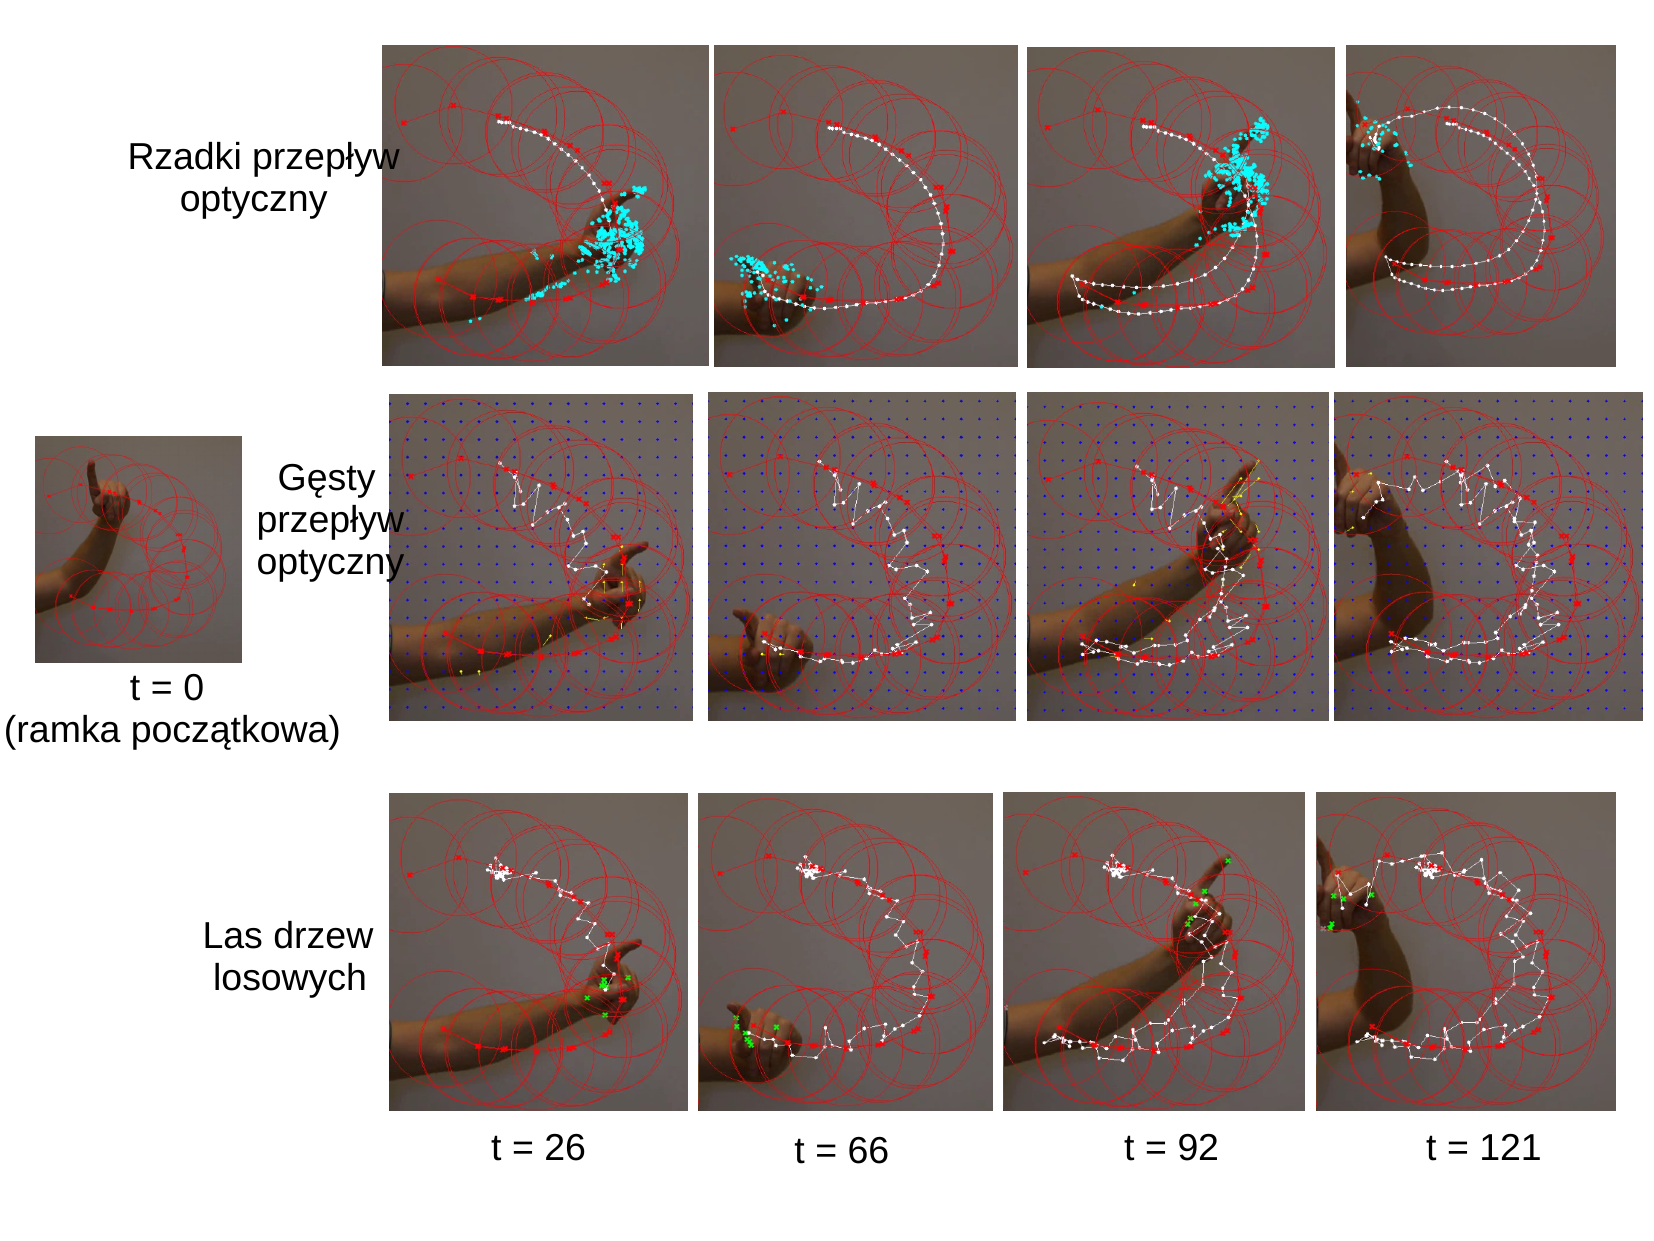

Rzadki przepływ
 optyczny
 Gęsty
przepływ
optyczny
 t = 0
(ramka początkowa)
Las drzew
 losowych
t = 26
t = 92
t = 121
t = 66